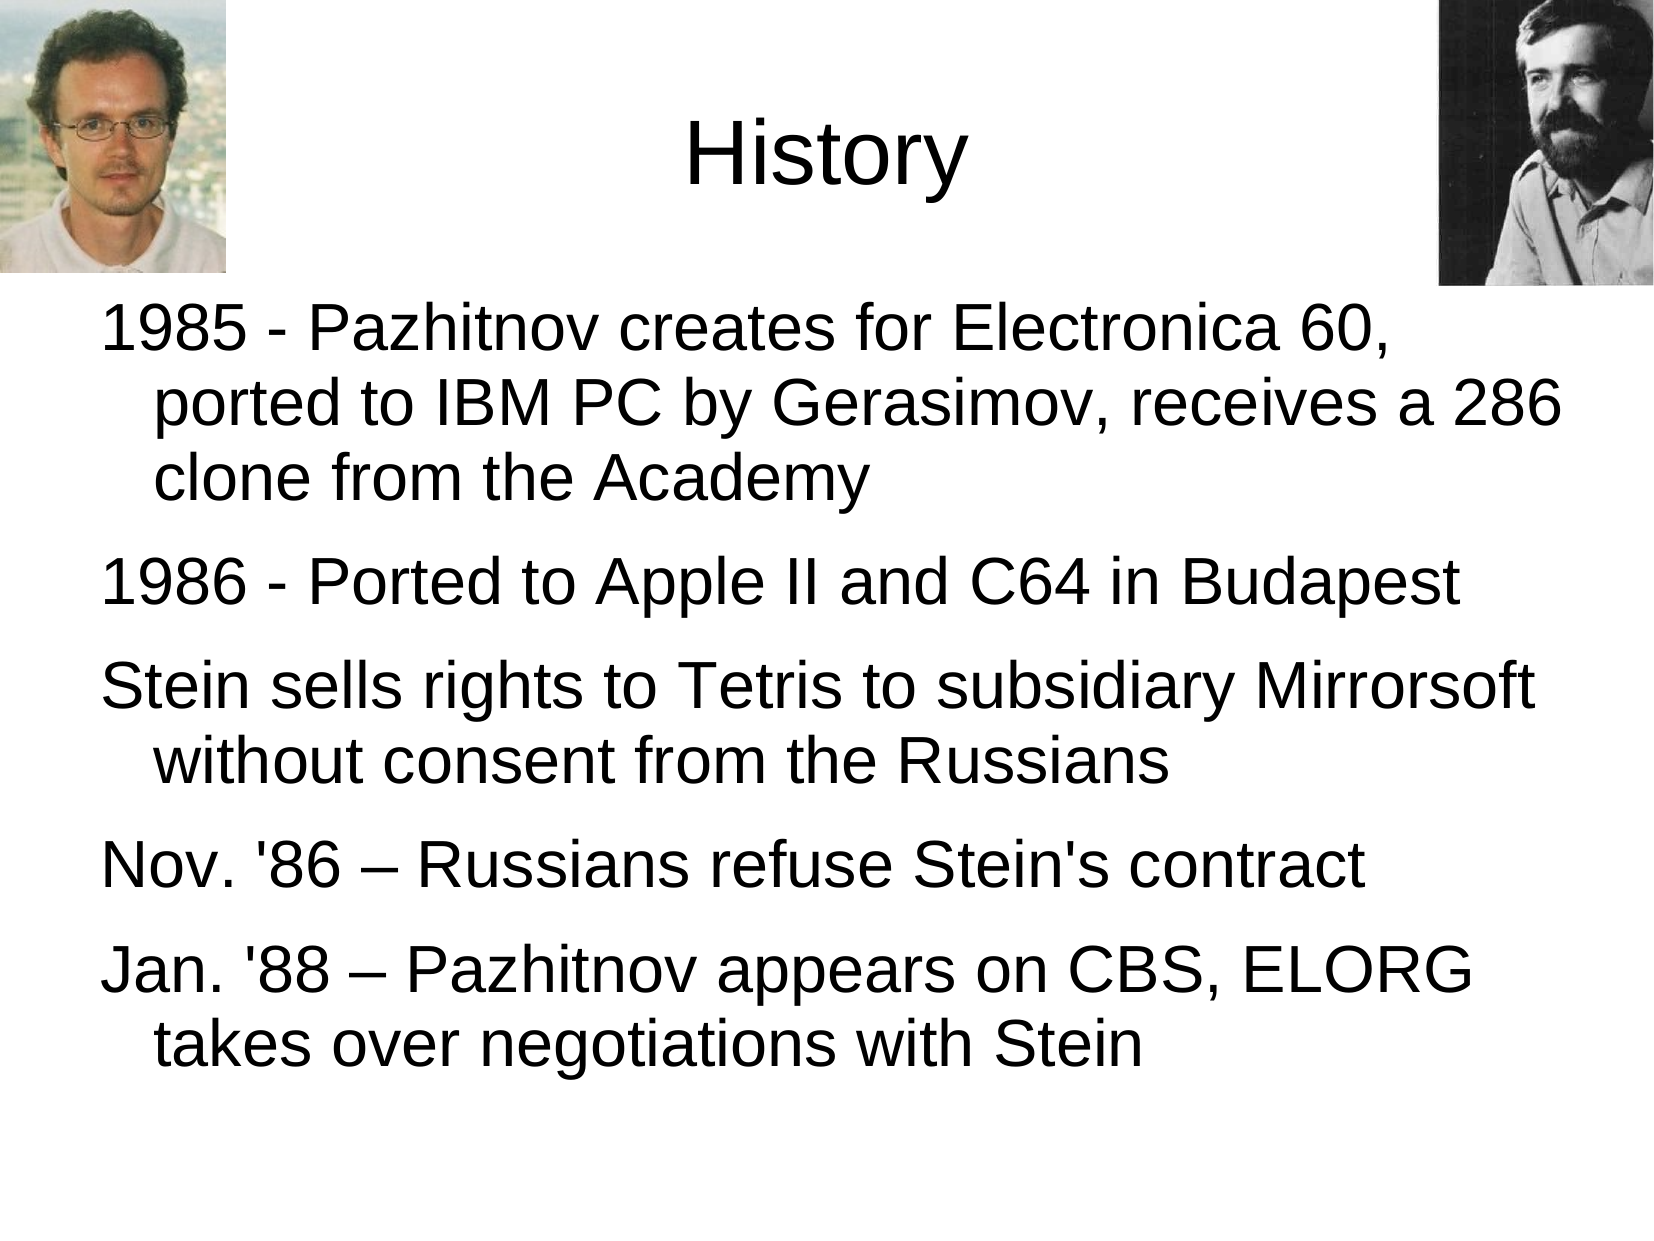

# History
1985 - Pazhitnov creates for Electronica 60, ported to IBM PC by Gerasimov, receives a 286 clone from the Academy
1986 - Ported to Apple II and C64 in Budapest
Stein sells rights to Tetris to subsidiary Mirrorsoft without consent from the Russians
Nov. '86 – Russians refuse Stein's contract
Jan. '88 – Pazhitnov appears on CBS, ELORG takes over negotiations with Stein